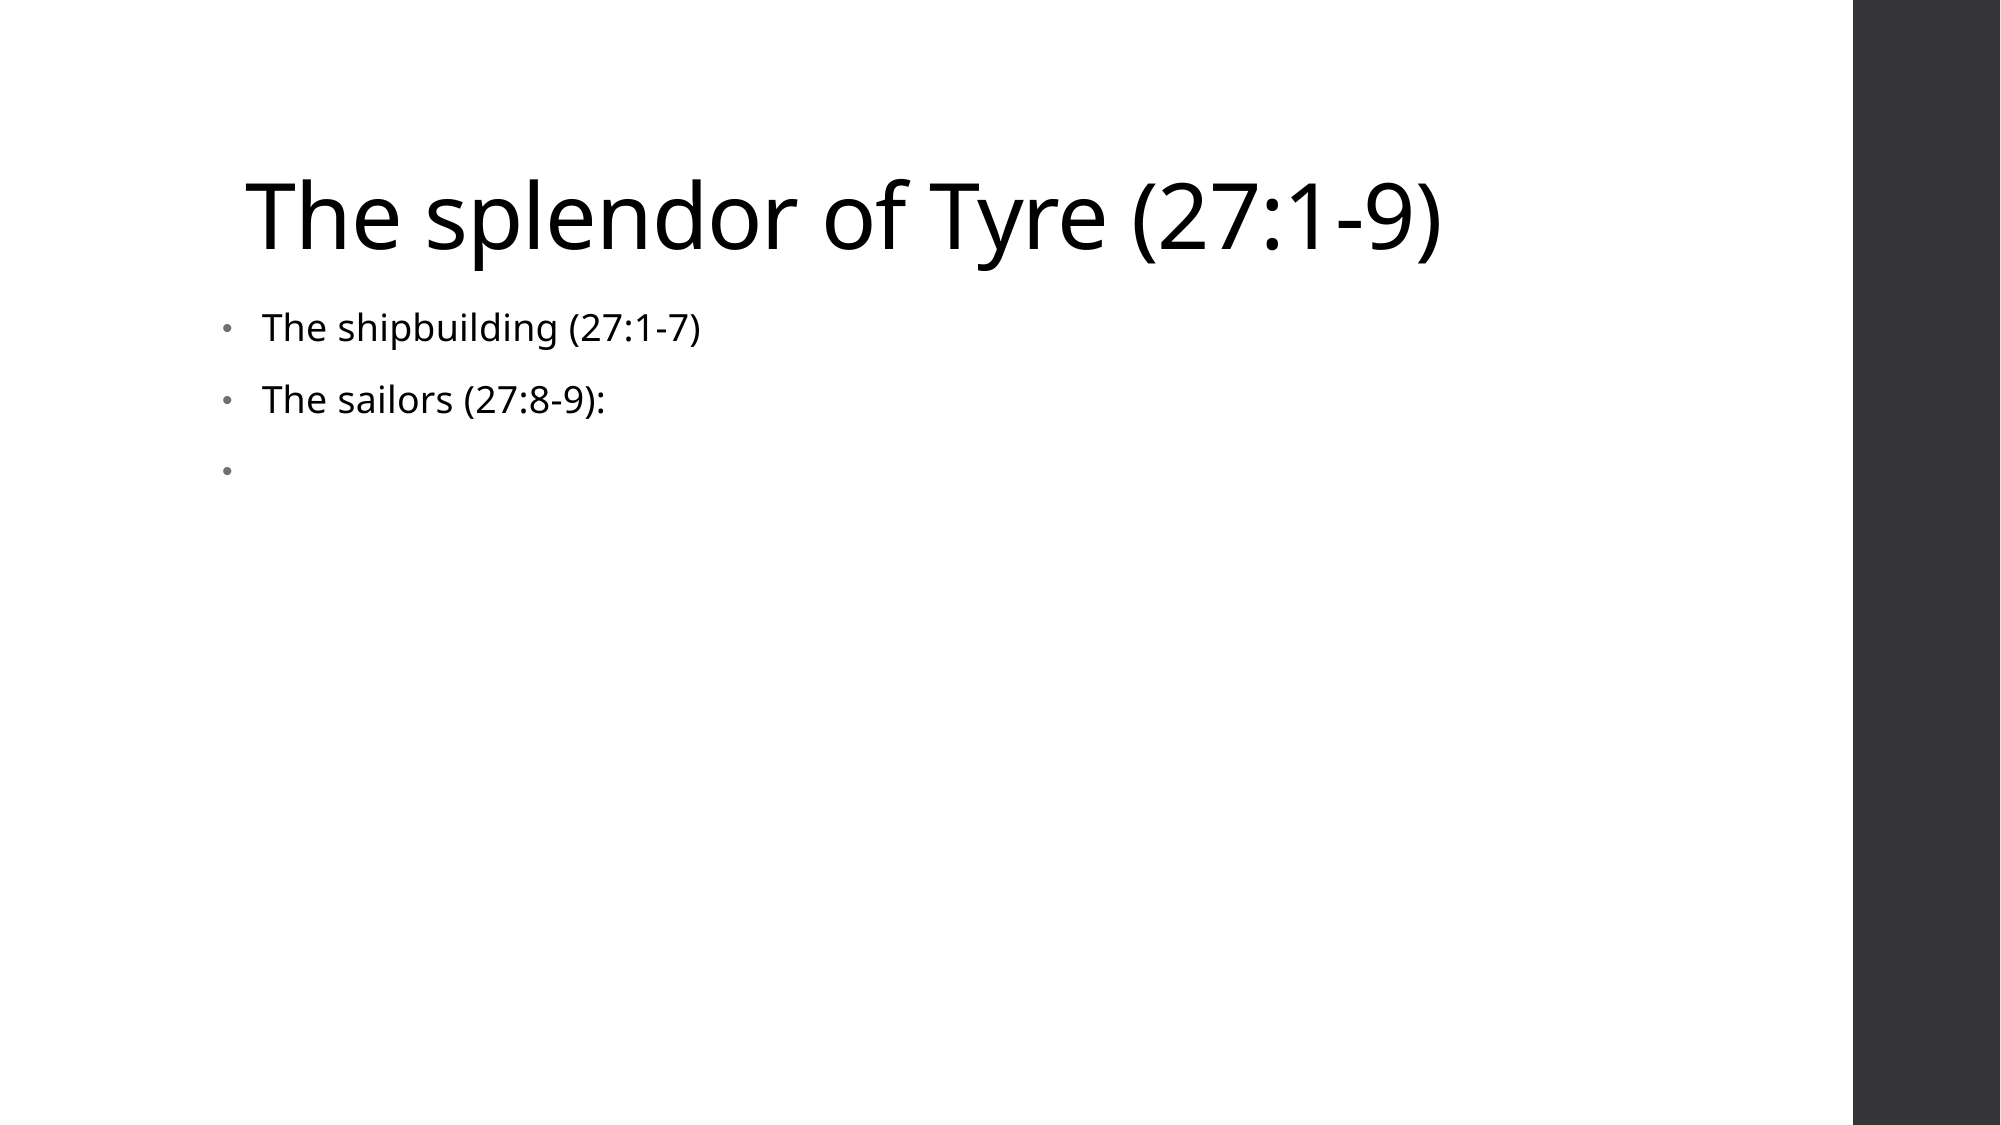

# The splendor of Tyre (27:1-9)
 The shipbuilding (27:1-7)
 The sailors (27:8-9):